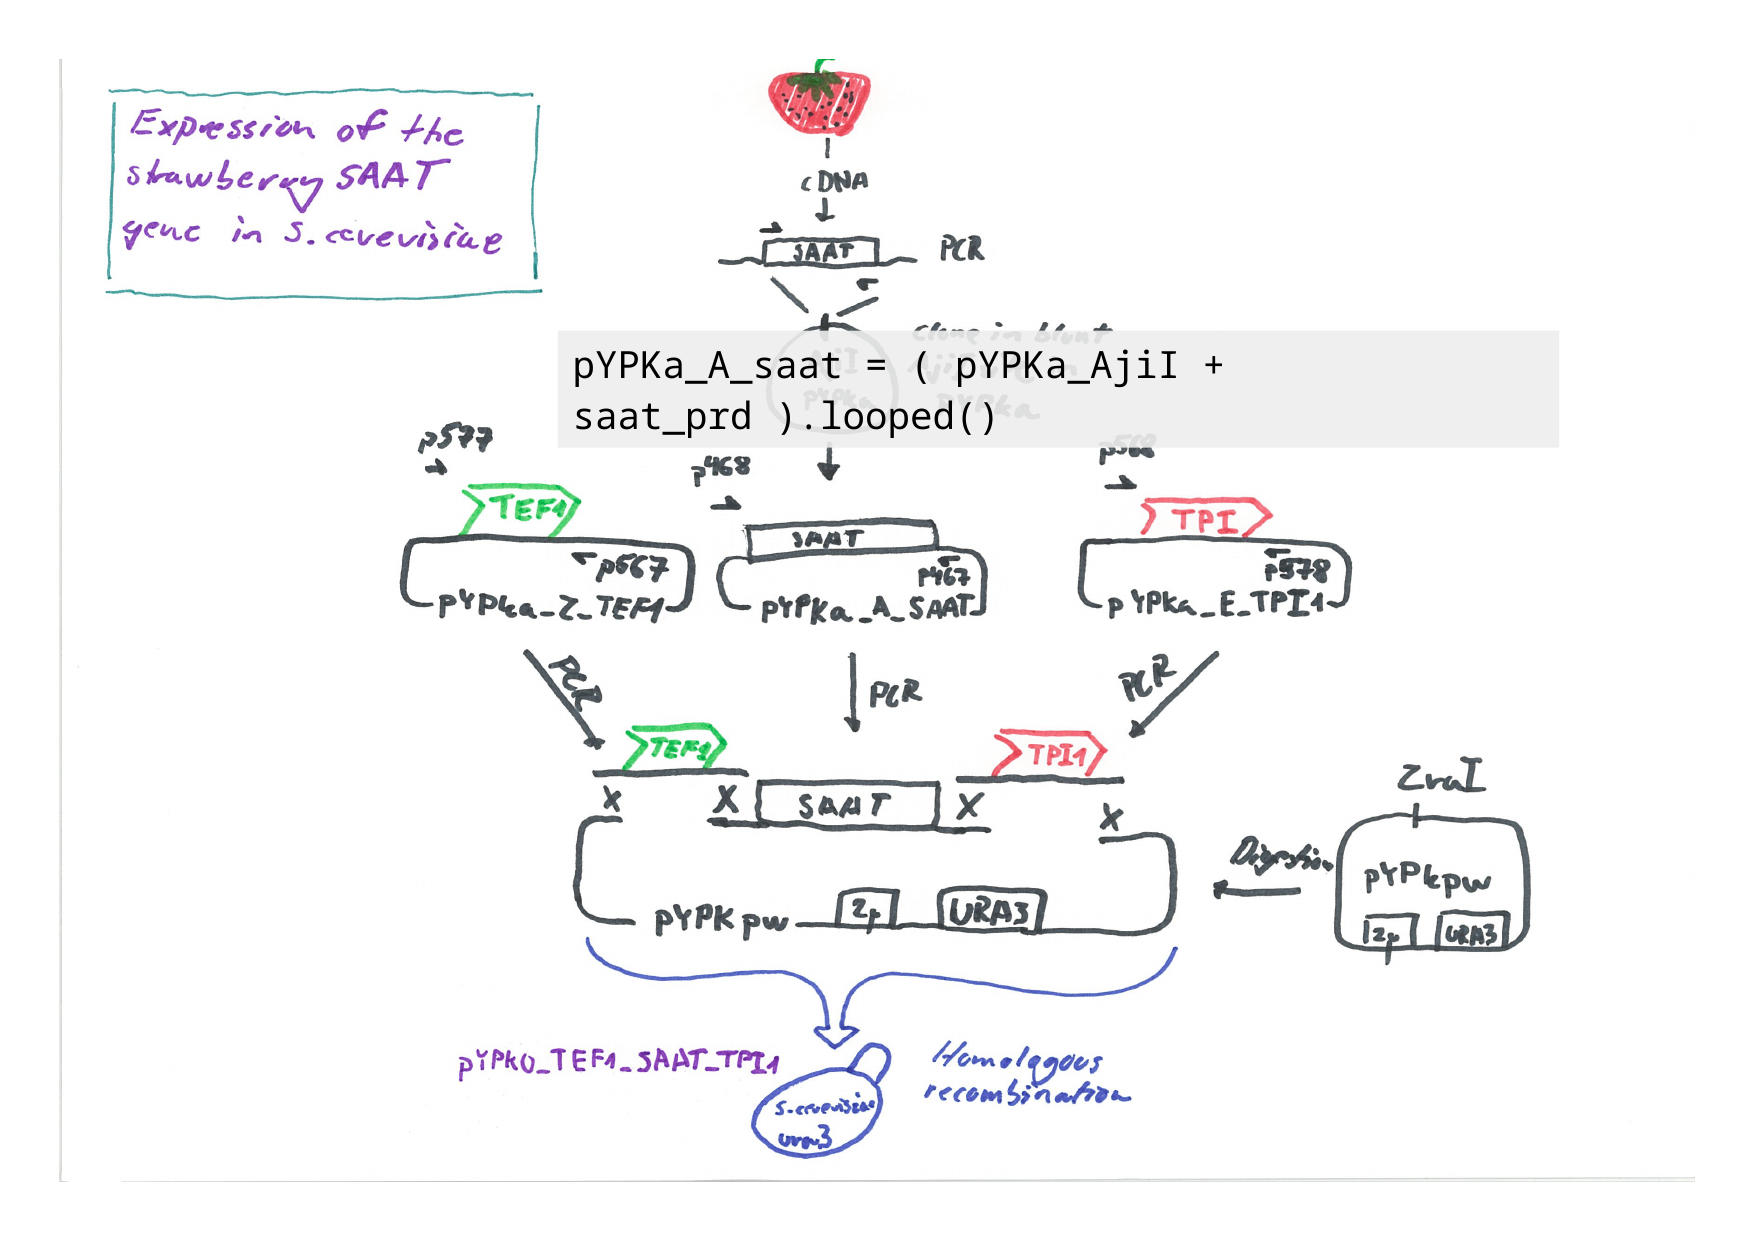

pYPKa_A_saat = ( pYPKa_AjiI + saat_prd ).looped()